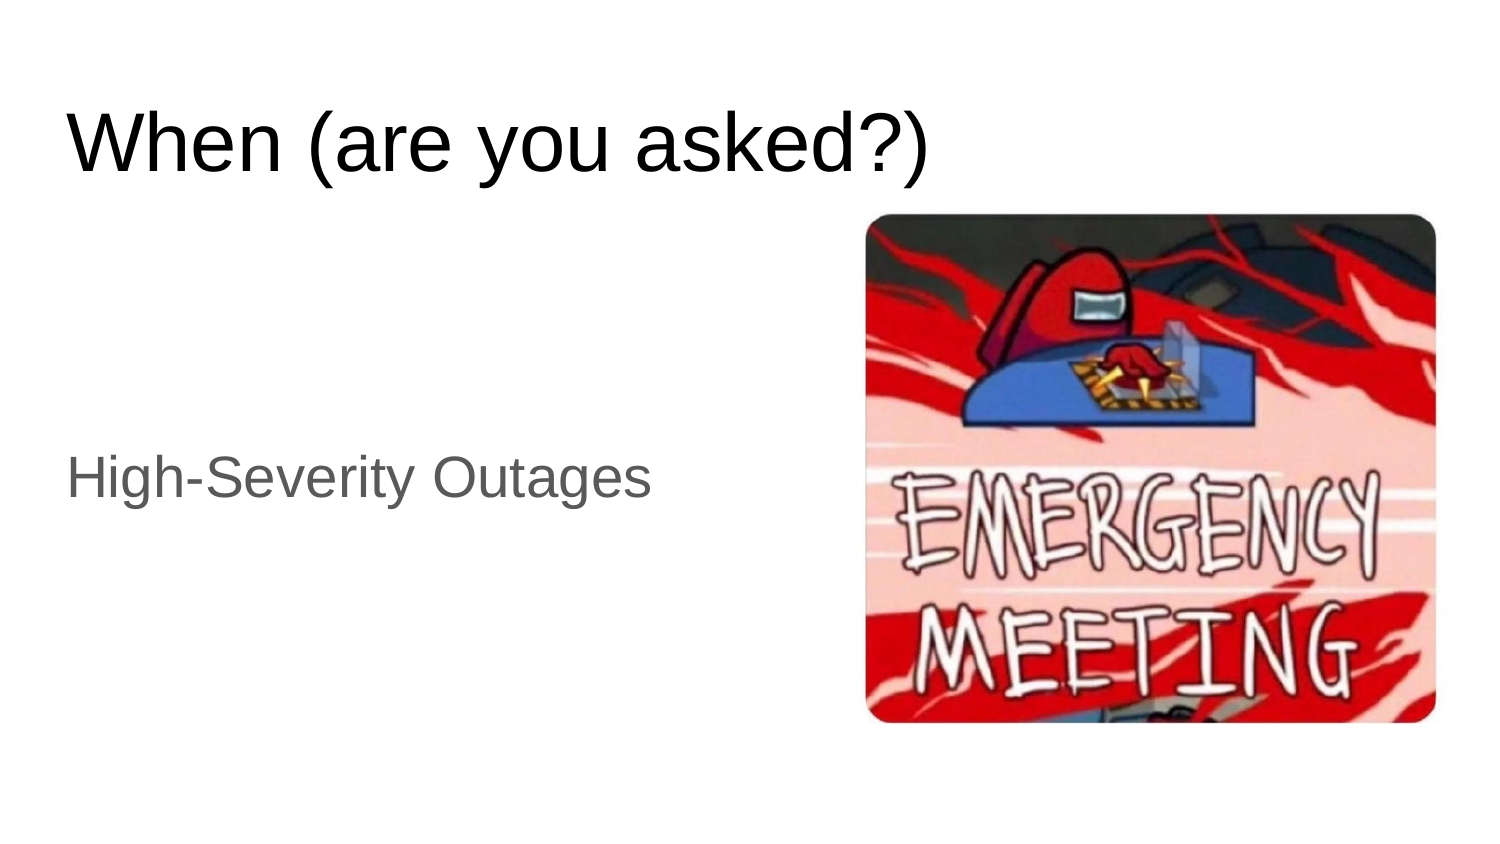

# When (are you asked?)
High-Severity Outages